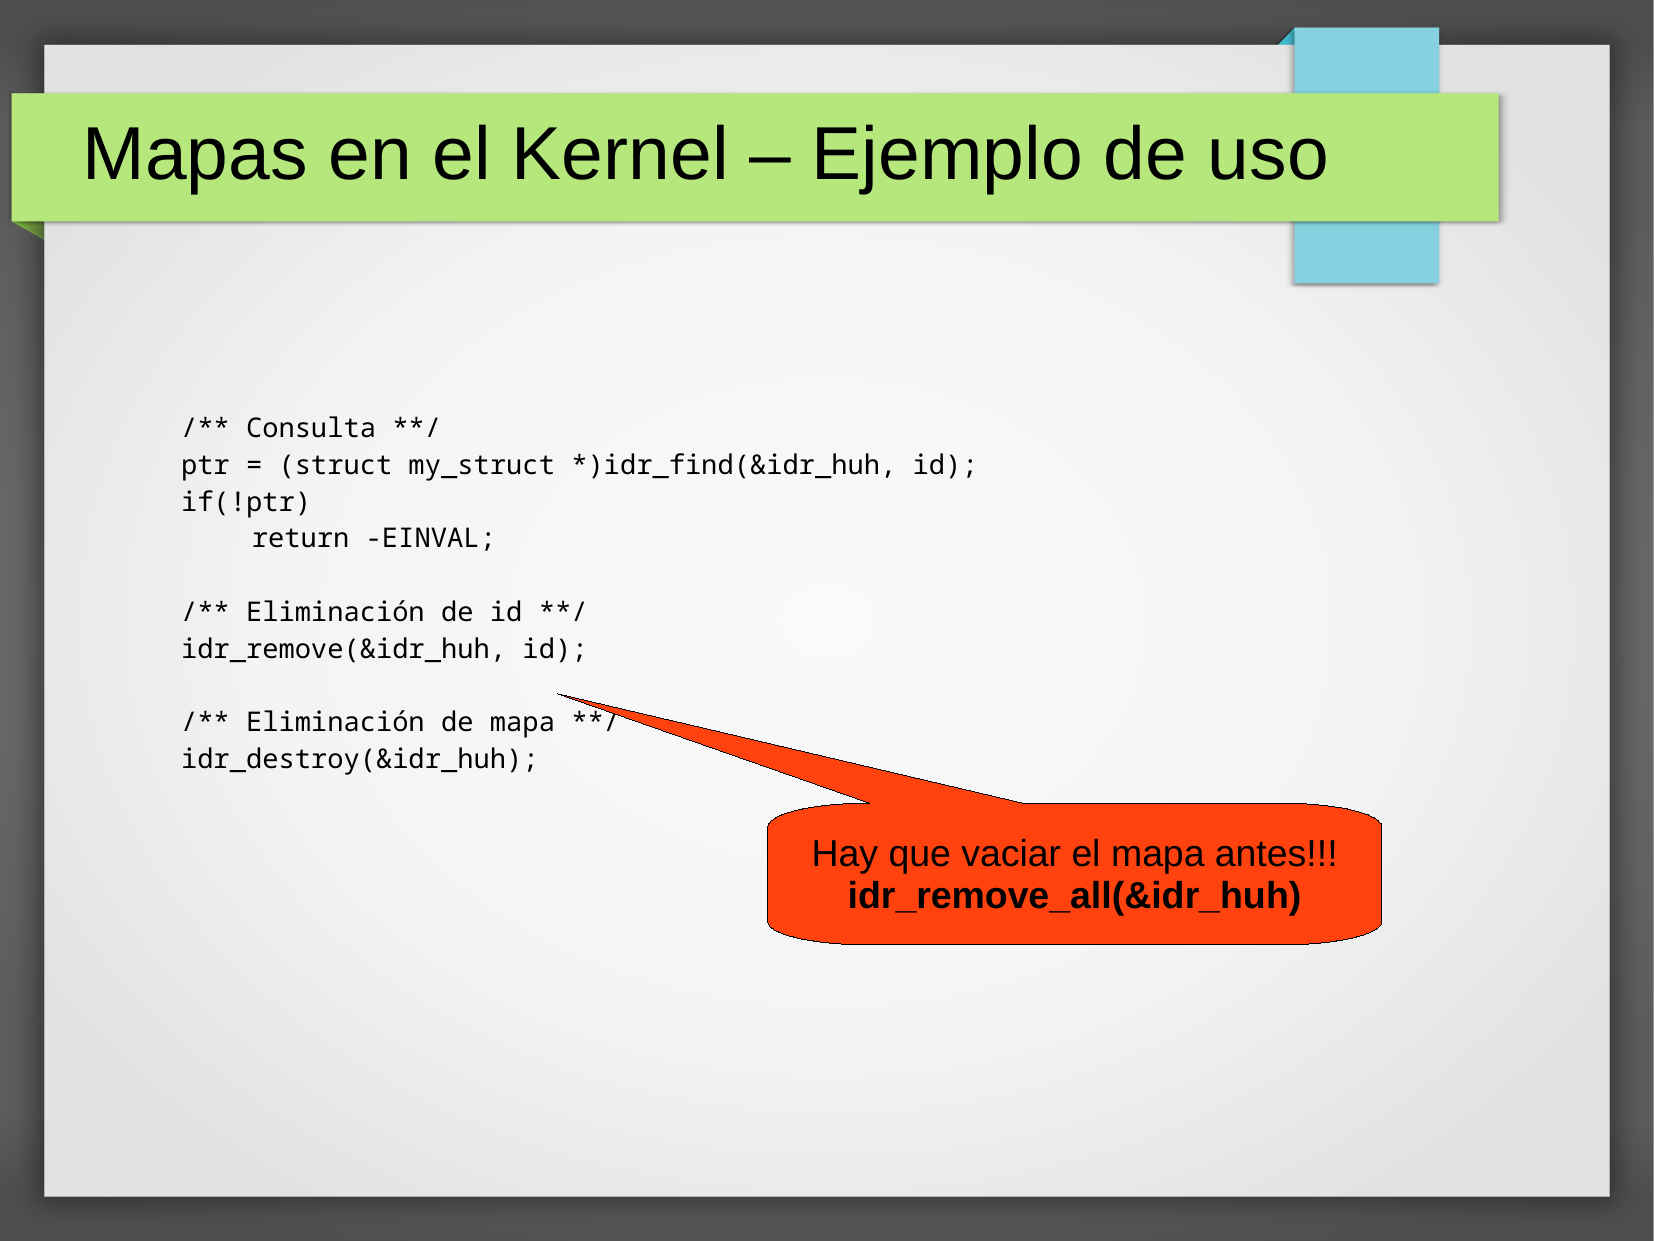

# Mapas en el Kernel – Ejemplo de uso
/** Consulta **/
ptr = (struct my_struct *)idr_find(&idr_huh, id);
if(!ptr)
return -EINVAL;
/** Eliminación de id **/
idr_remove(&idr_huh, id);
/** Eliminación de mapa **/
idr_destroy(&idr_huh);
Hay que vaciar el mapa antes!!!
idr_remove_all(&idr_huh)